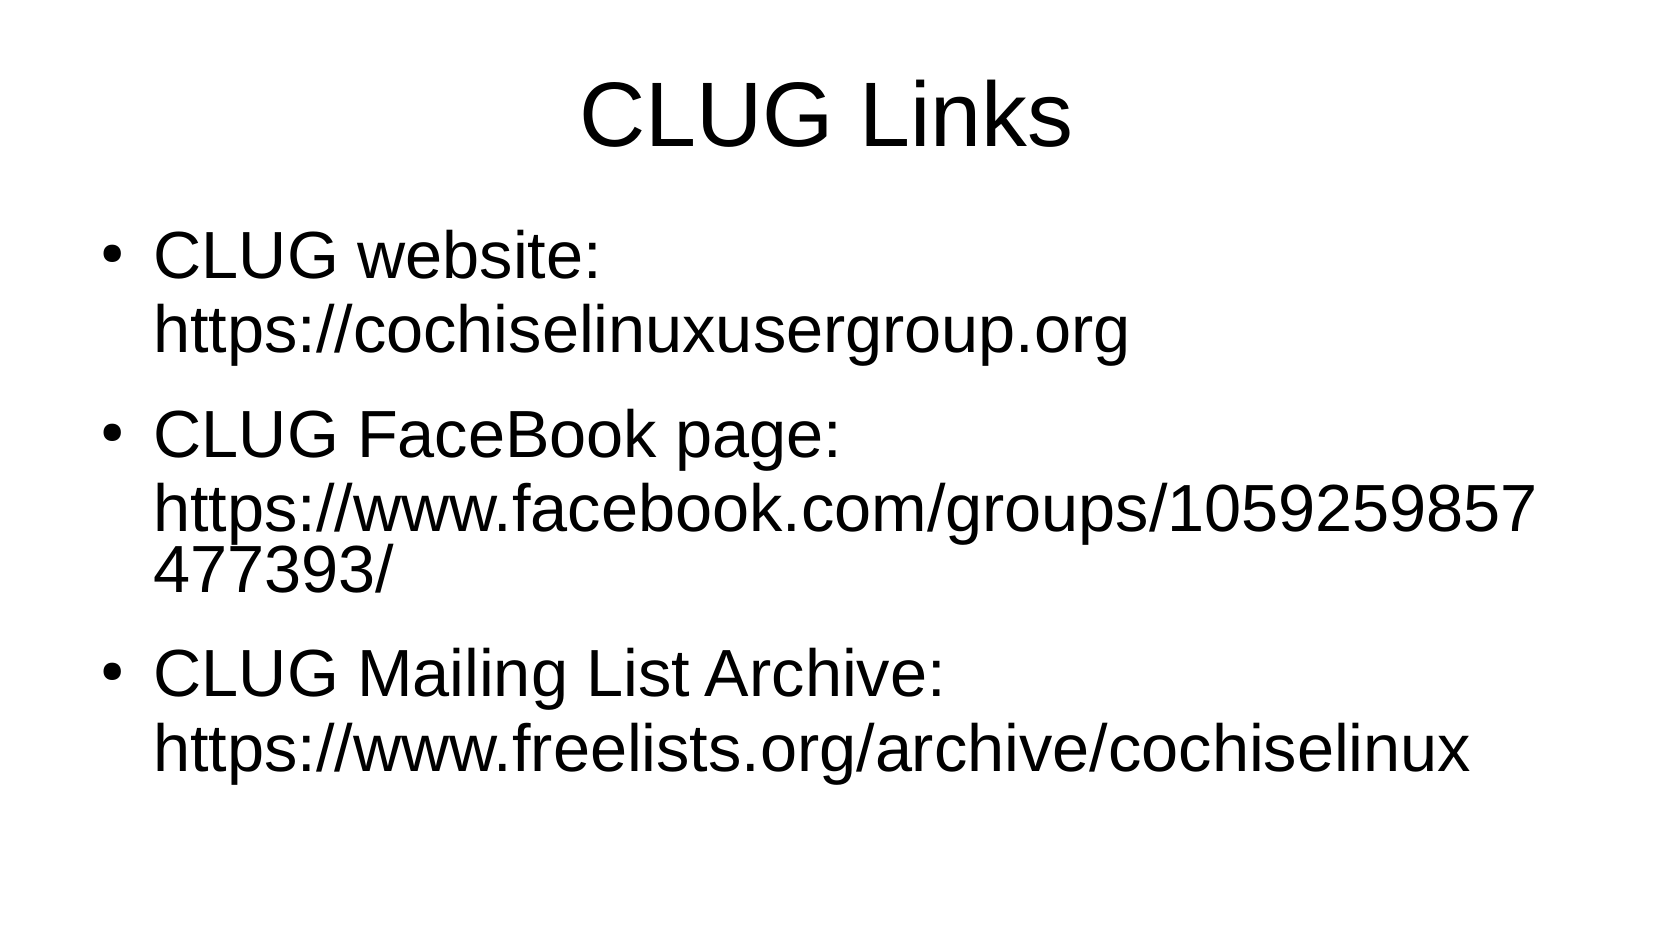

# CLUG Links
CLUG website: https://cochiselinuxusergroup.org
CLUG FaceBook page: https://www.facebook.com/groups/1059259857477393/
CLUG Mailing List Archive: https://www.freelists.org/archive/cochiselinux